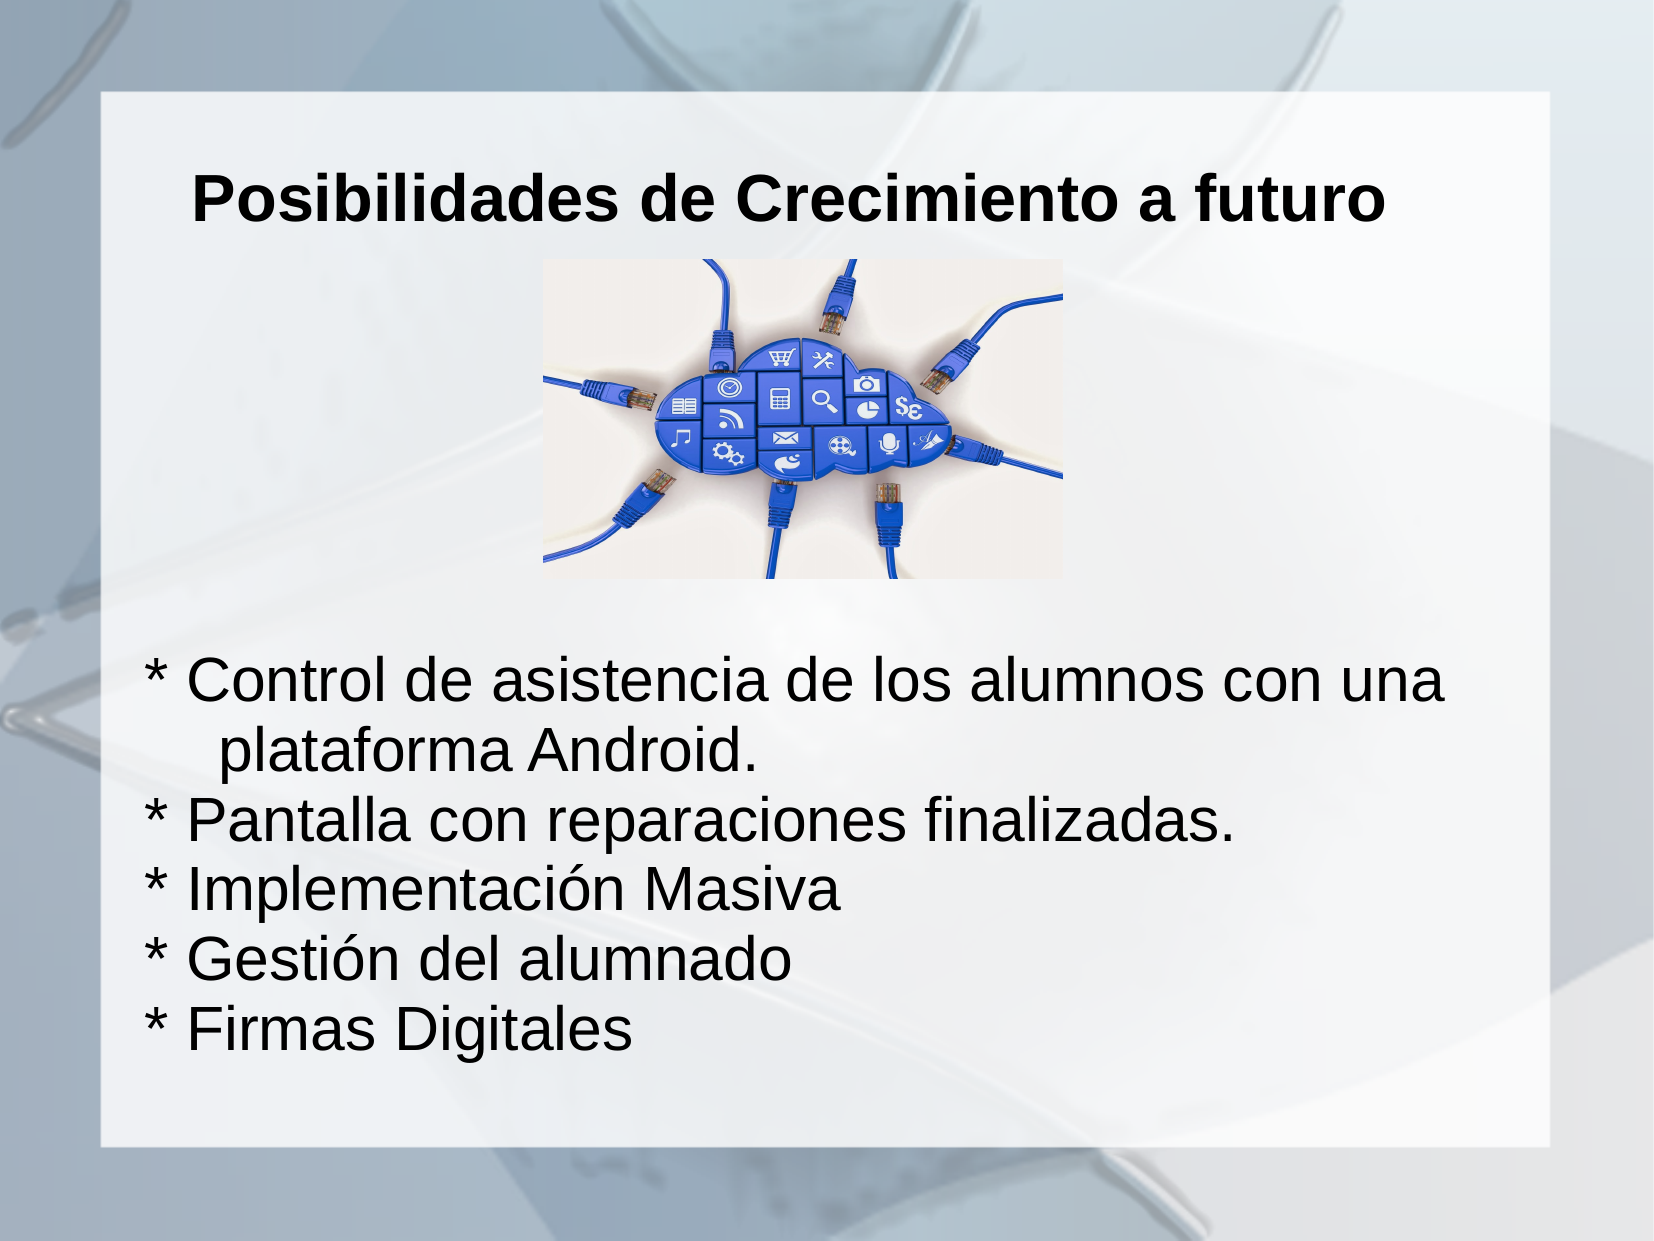

Posibilidades de Crecimiento a futuro
* Control de asistencia de los alumnos con una
	plataforma Android.
* Pantalla con reparaciones finalizadas.
* Implementación Masiva
* Gestión del alumnado
* Firmas Digitales